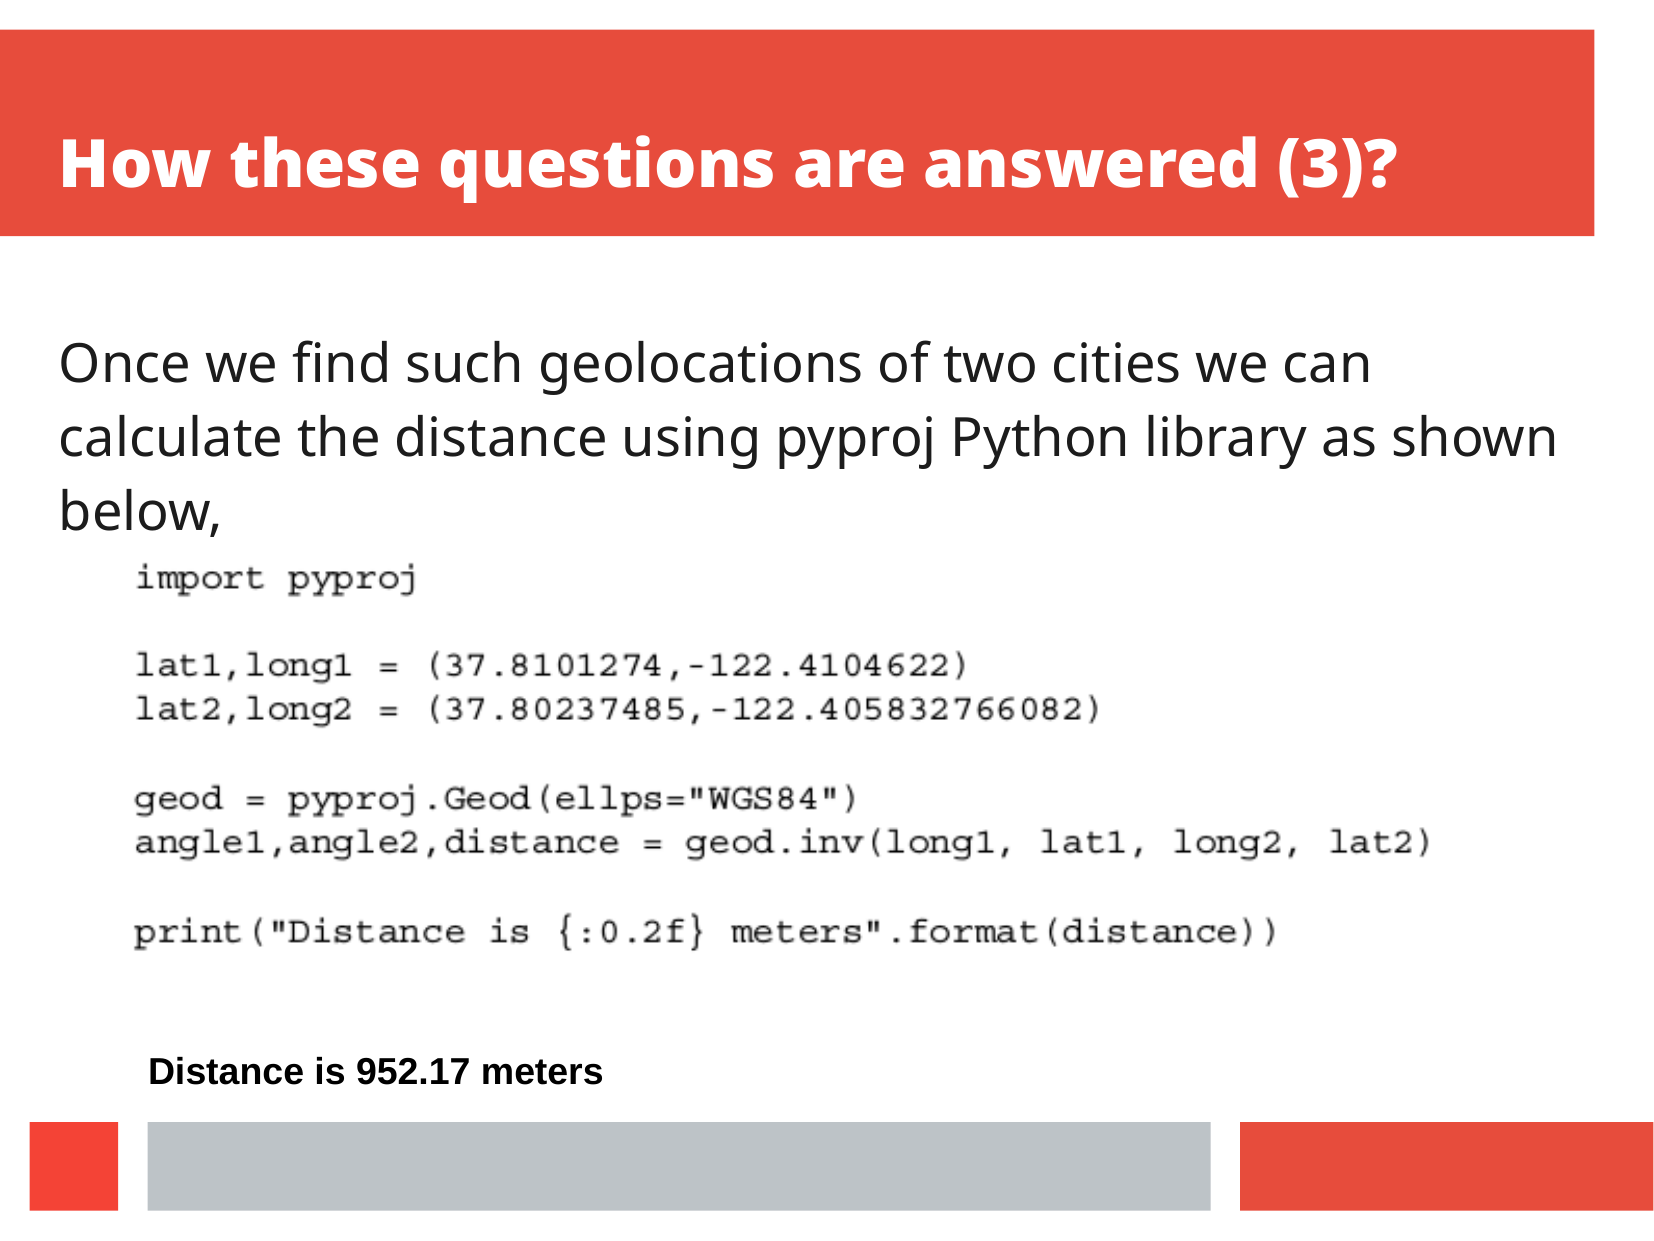

# How these questions are answered (3)?
Once we find such geolocations of two cities we can calculate the distance using pyproj Python library as shown below,
Distance is 952.17 meters